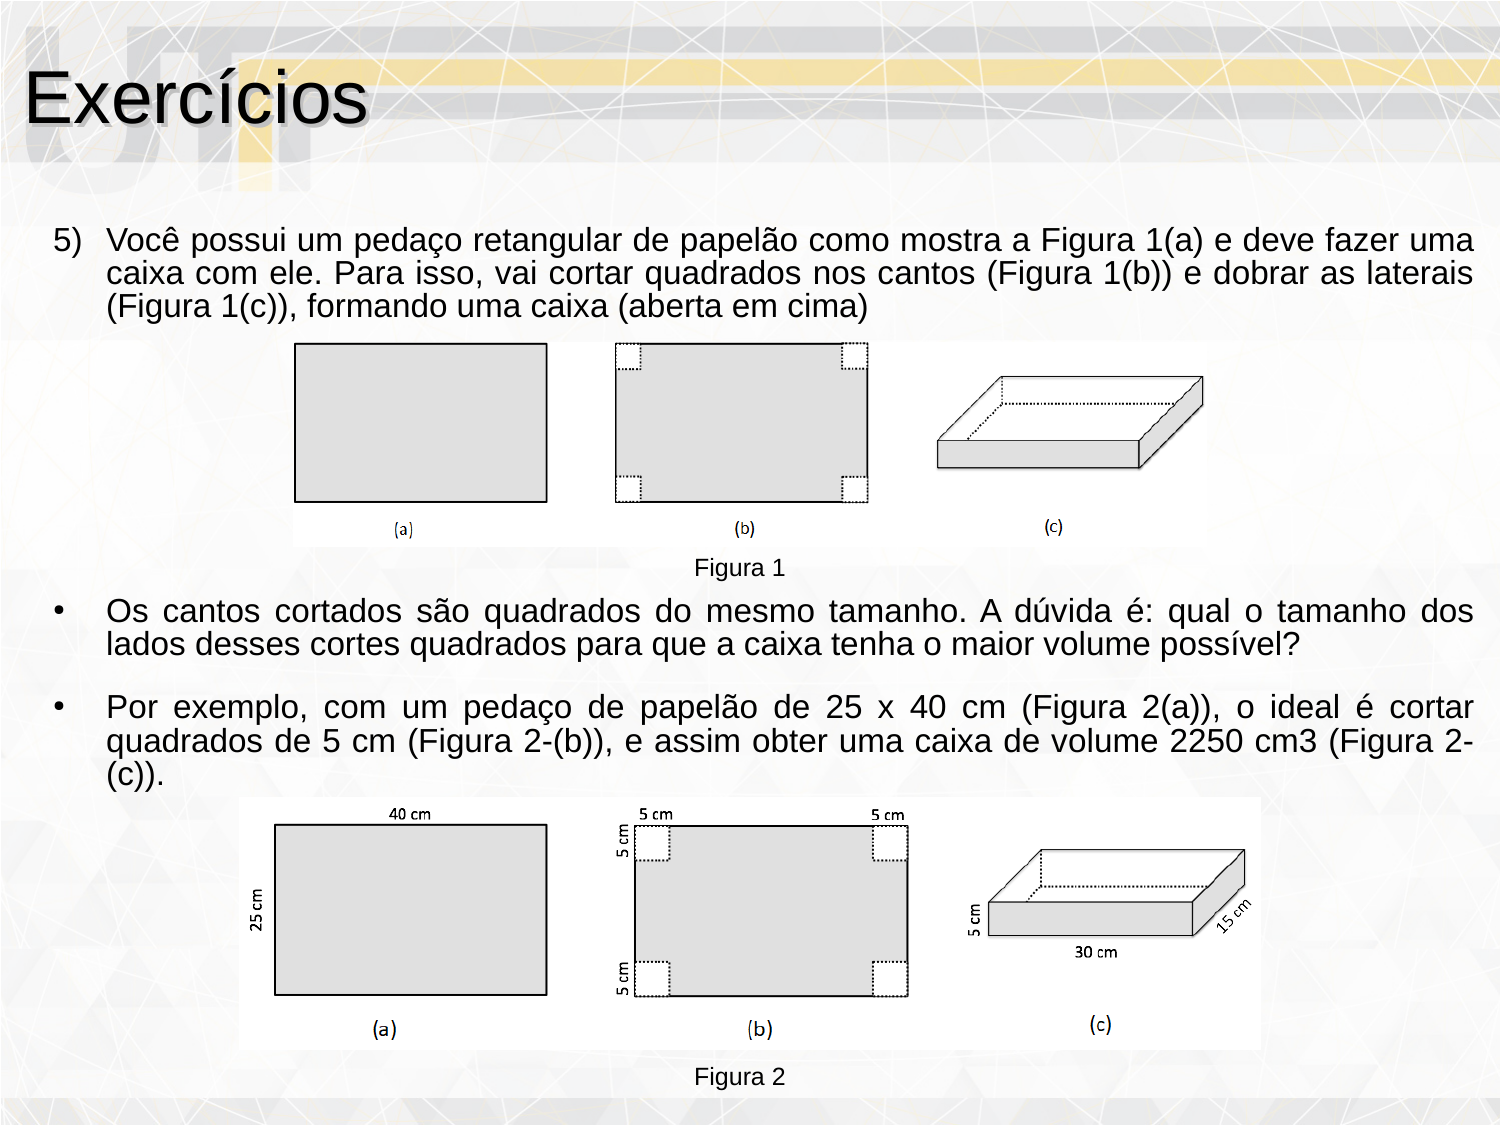

# Exercícios
Você possui um pedaço retangular de papelão como mostra a Figura 1(a) e deve fazer uma caixa com ele. Para isso, vai cortar quadrados nos cantos (Figura 1(b)) e dobrar as laterais (Figura 1(c)), formando uma caixa (aberta em cima)
Os cantos cortados são quadrados do mesmo tamanho. A dúvida é: qual o tamanho dos lados desses cortes quadrados para que a caixa tenha o maior volume possível?
Por exemplo, com um pedaço de papelão de 25 x 40 cm (Figura 2(a)), o ideal é cortar quadrados de 5 cm (Figura 2-(b)), e assim obter uma caixa de volume 2250 cm3 (Figura 2-(c)).
Figura 1
Figura 2